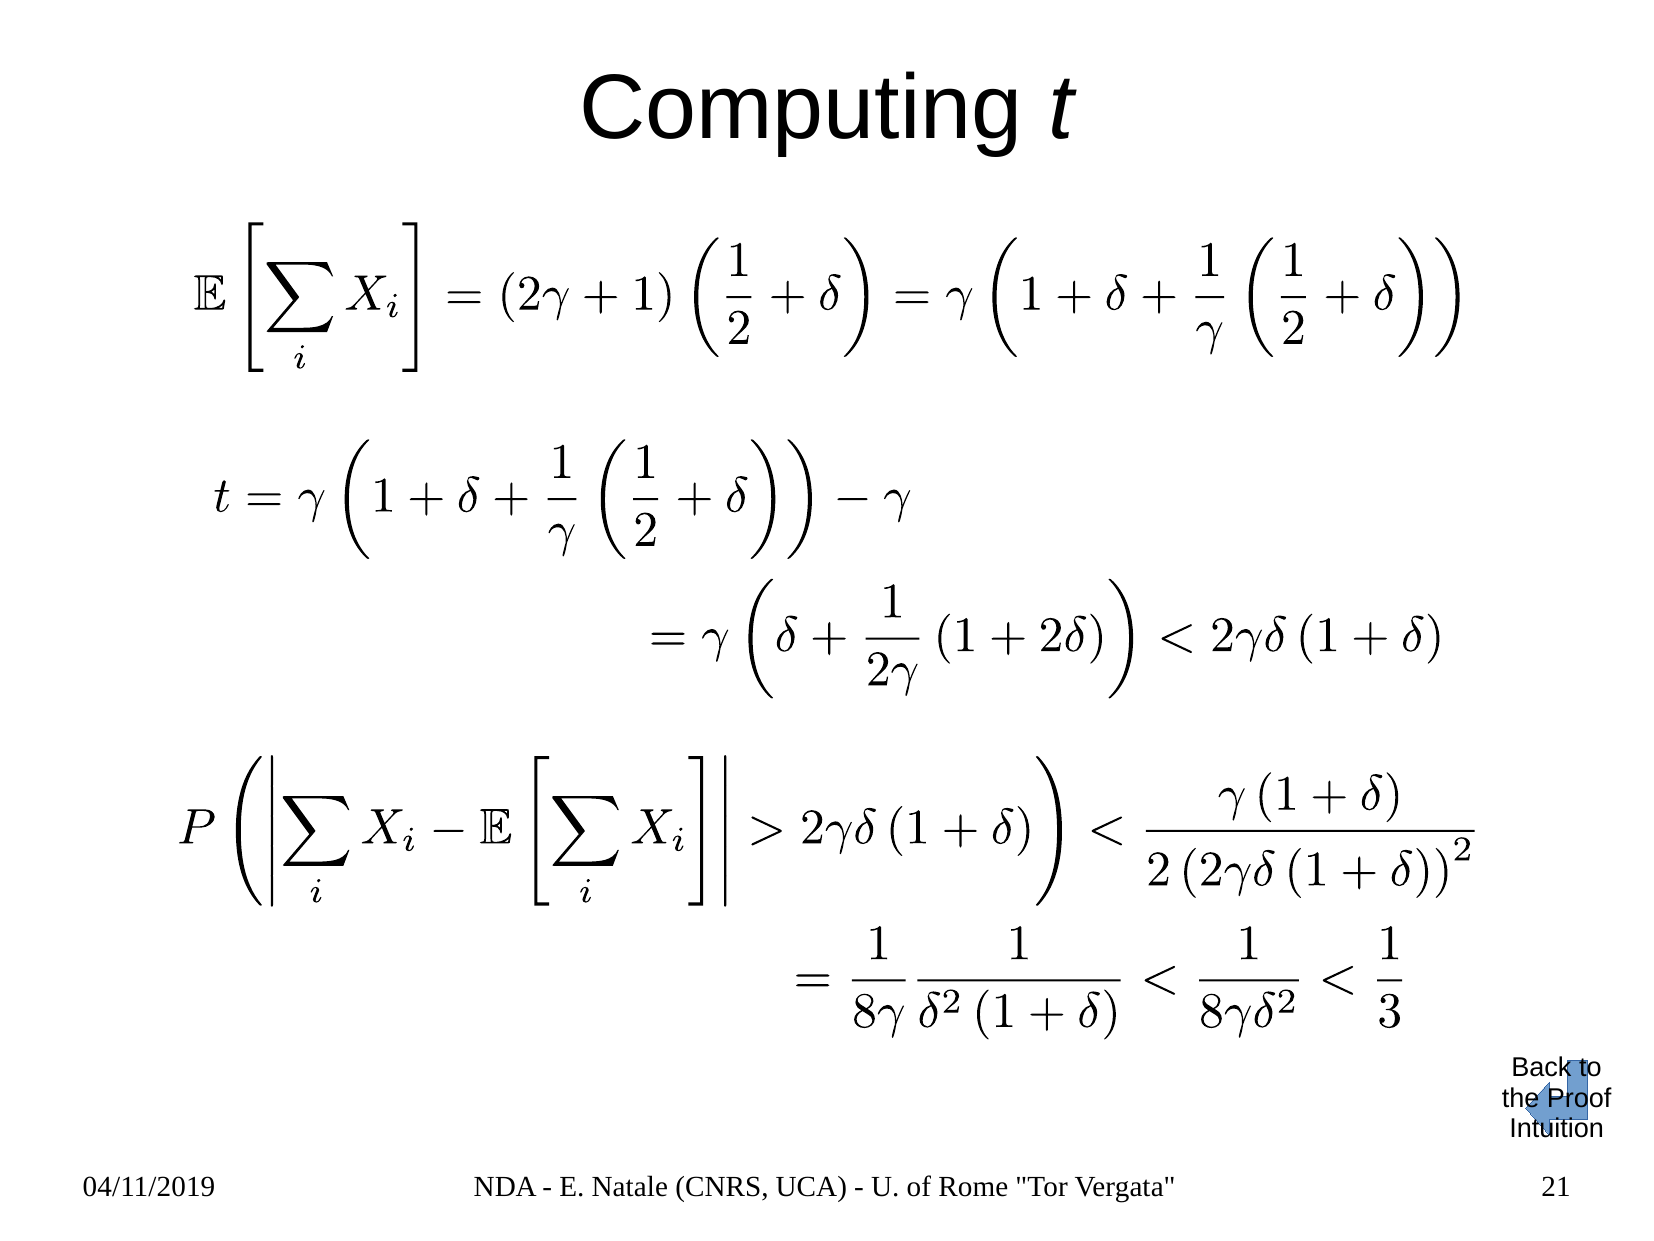

# Computing t
Back to
the Proof
Intuition
04/11/2019
NDA - E. Natale (CNRS, UCA) - U. of Rome "Tor Vergata"
21